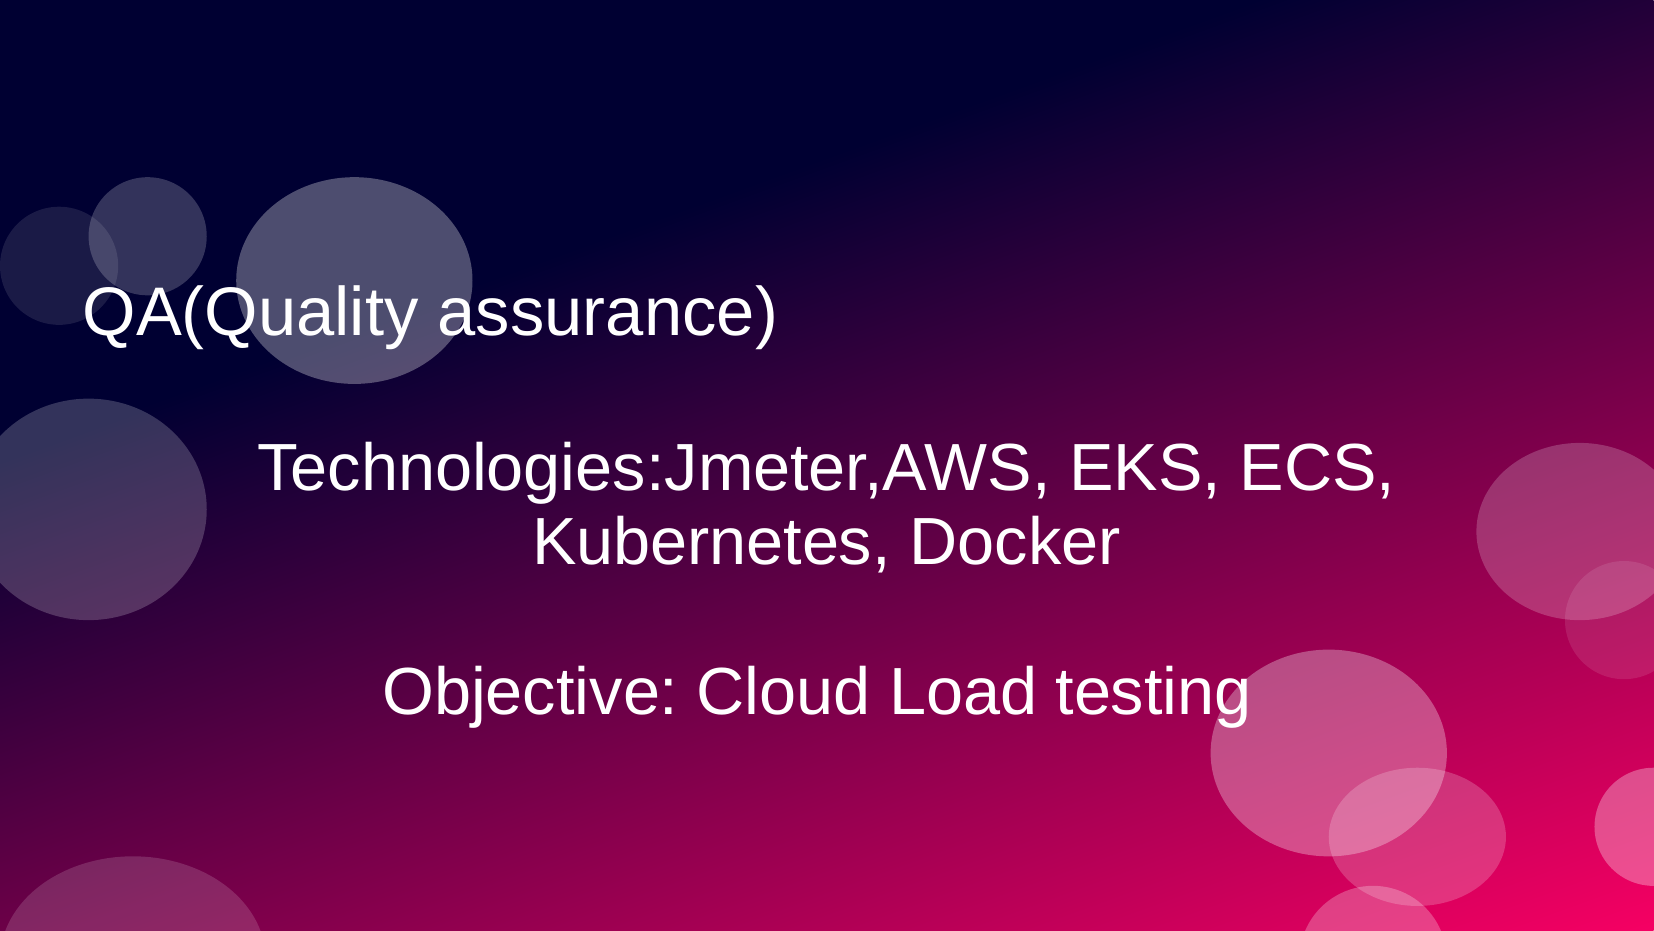

# QA(Quality assurance)
Technologies:Jmeter,AWS, EKS, ECS, Kubernetes, Docker
Objective: Cloud Load testing